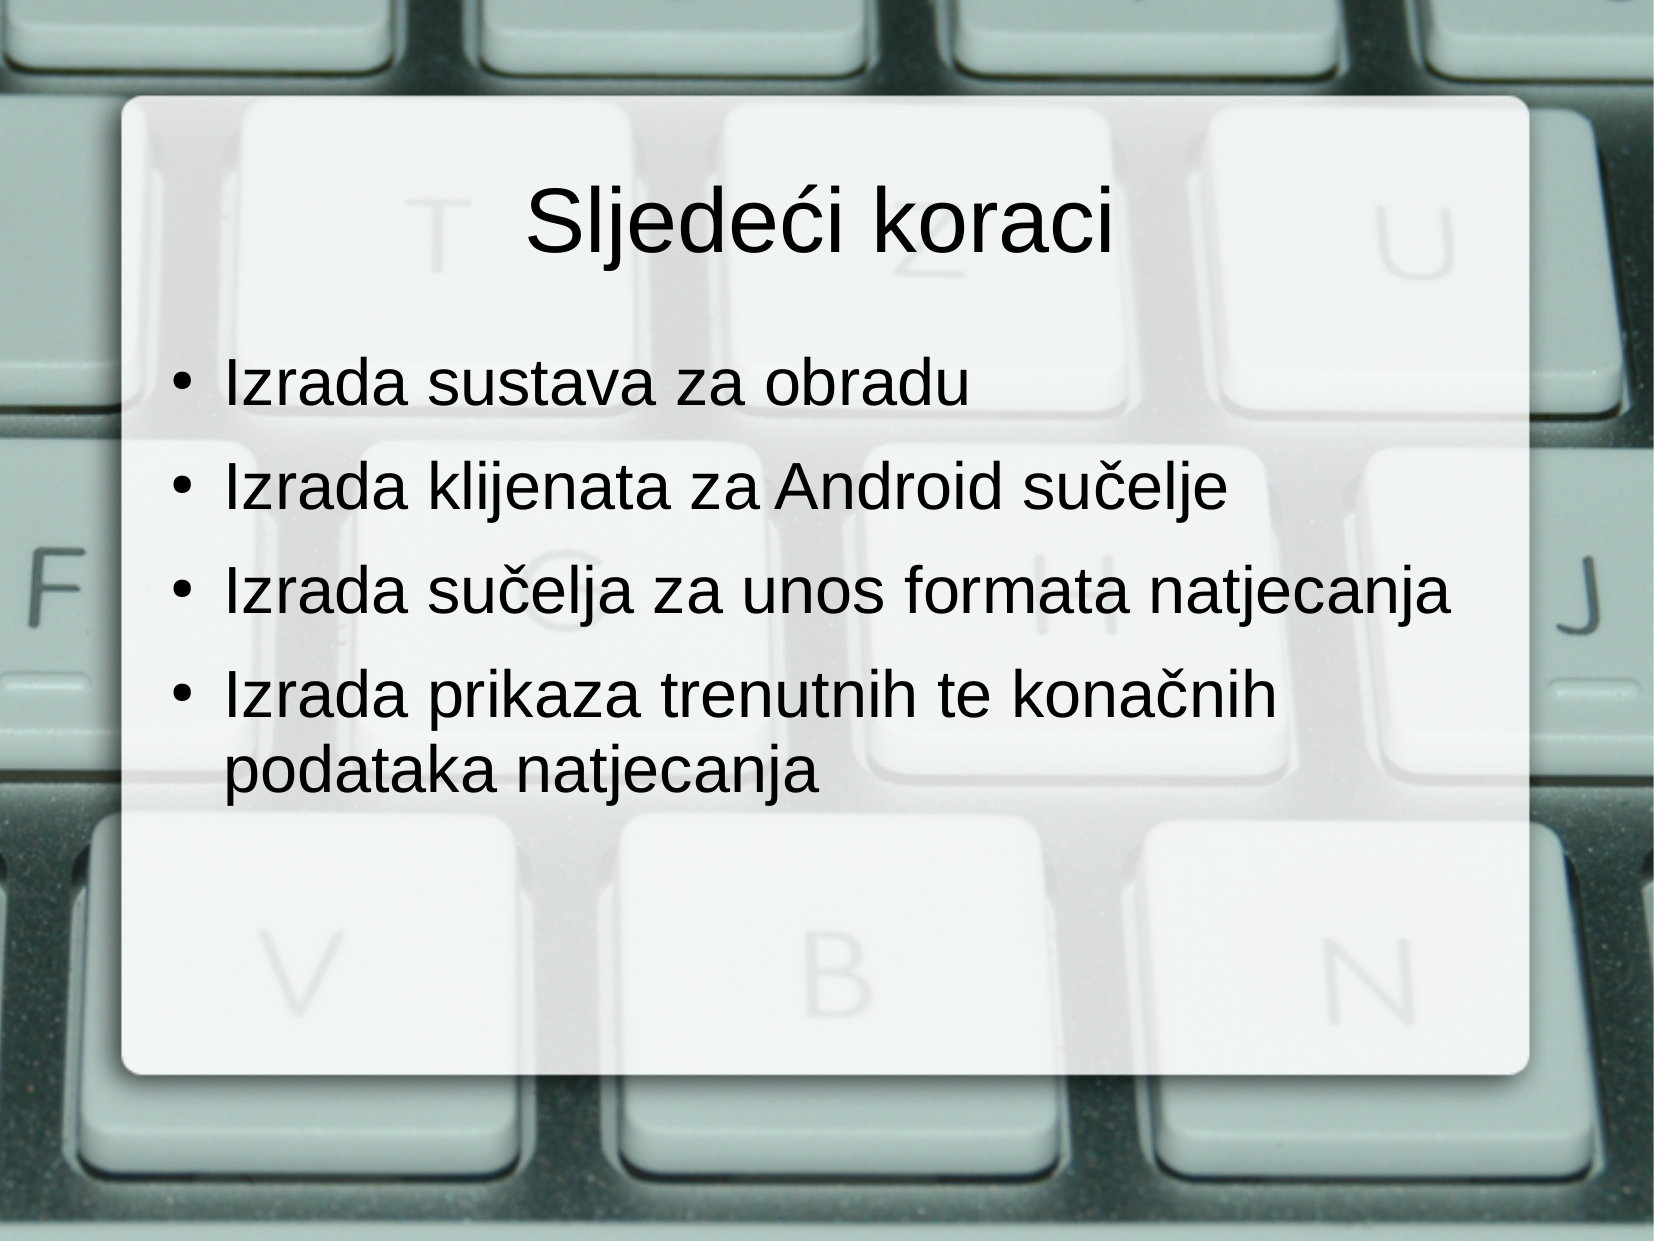

# Sljedeći koraci
Izrada sustava za obradu
Izrada klijenata za Android sučelje
Izrada sučelja za unos formata natjecanja
Izrada prikaza trenutnih te konačnih podataka natjecanja